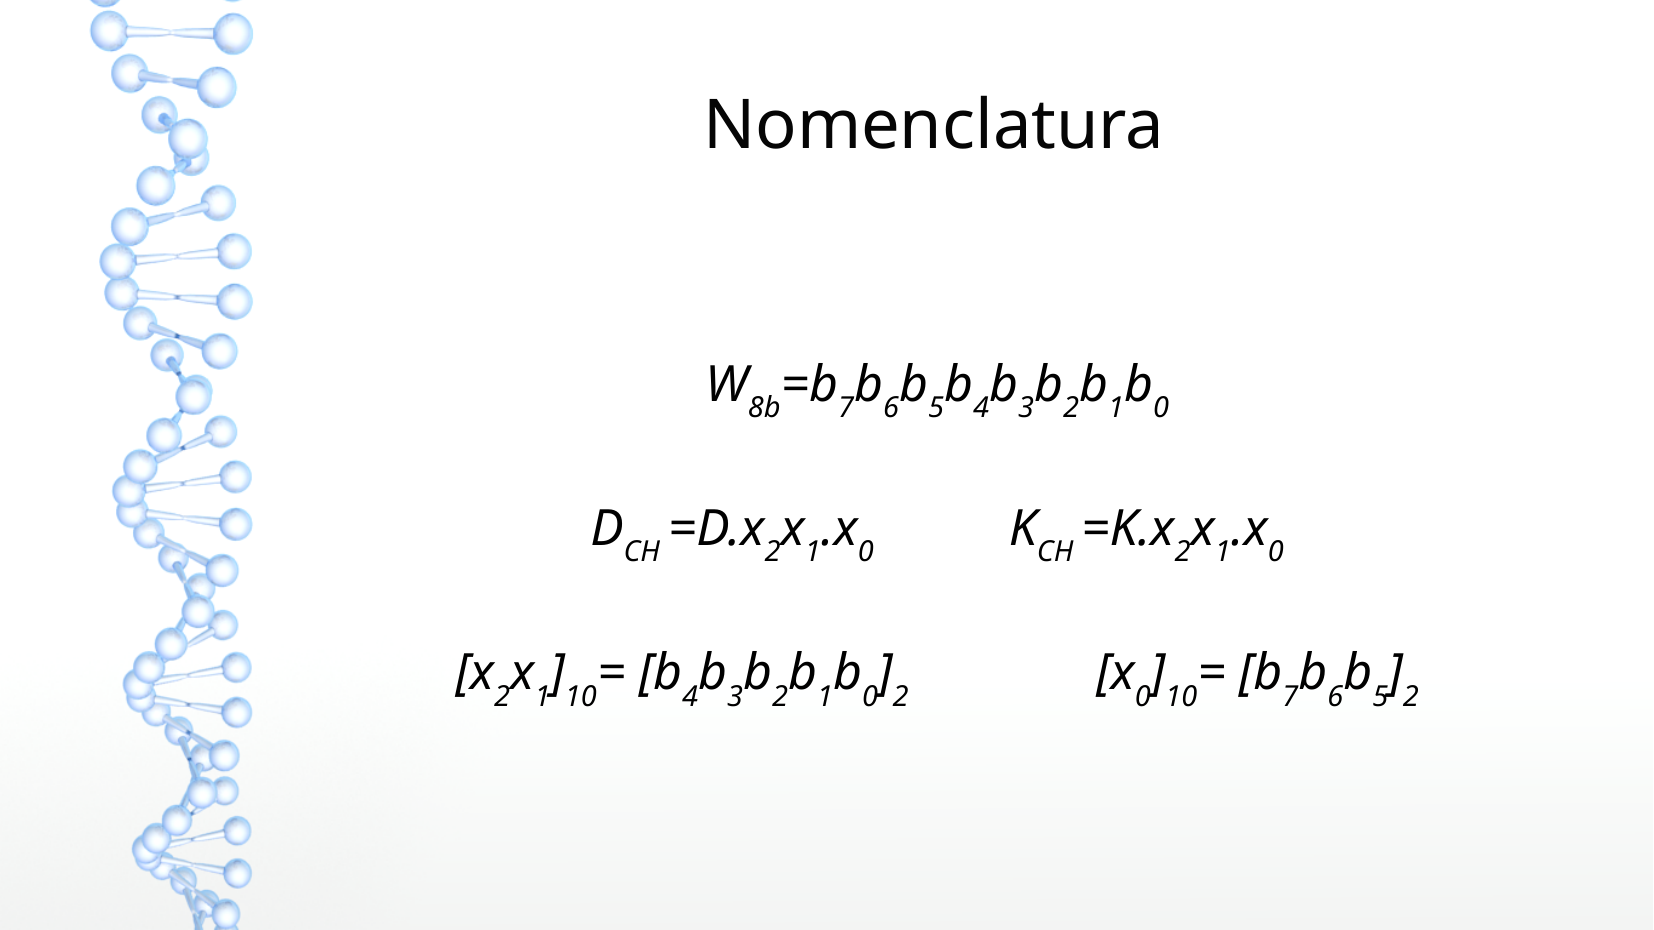

# Nomenclatura
W8b=b7b6b5b4b3b2b1b0
DCH =D.x2x1.x0 KCH =K.x2x1.x0
[x2x1]10= [b4b3b2b1b0]2 [x0]10= [b7b6b5]2
18